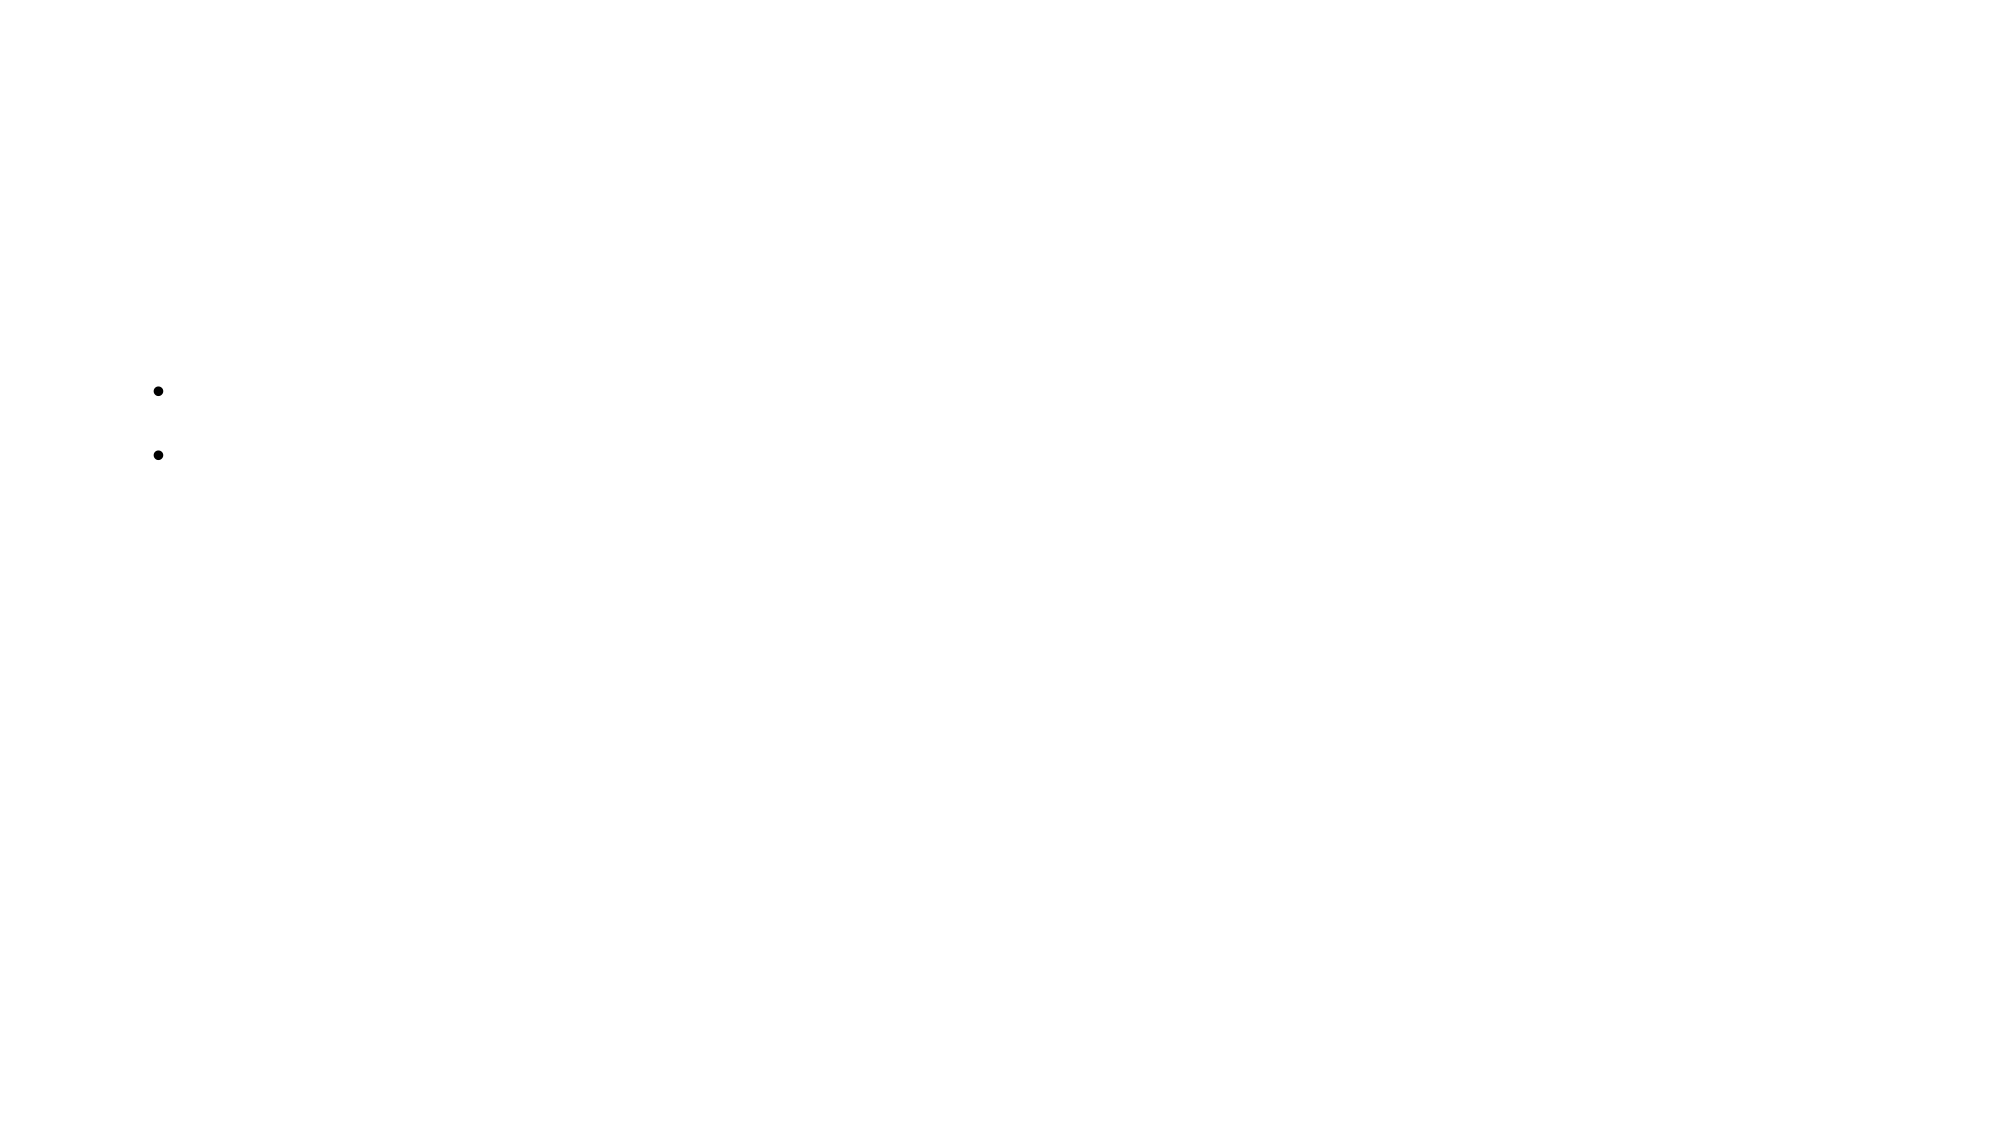

# Data processing
I will model the proportion of drivers beaten
For each driver for each race, the proportion of drivers who finished behind the driver’s position
Smooth out this estimate using recommended procedure from the R package betareg
f1_dat %>%
 group_by(year, round) %>%
 mutate(
 position_prop = (n() - position) / (n() - 1),
 prop_trans = (position_prop * (n() - 1) + 0.5) / n()
 )
Empirical probability (estimate) of beating an average driver driving for an average team